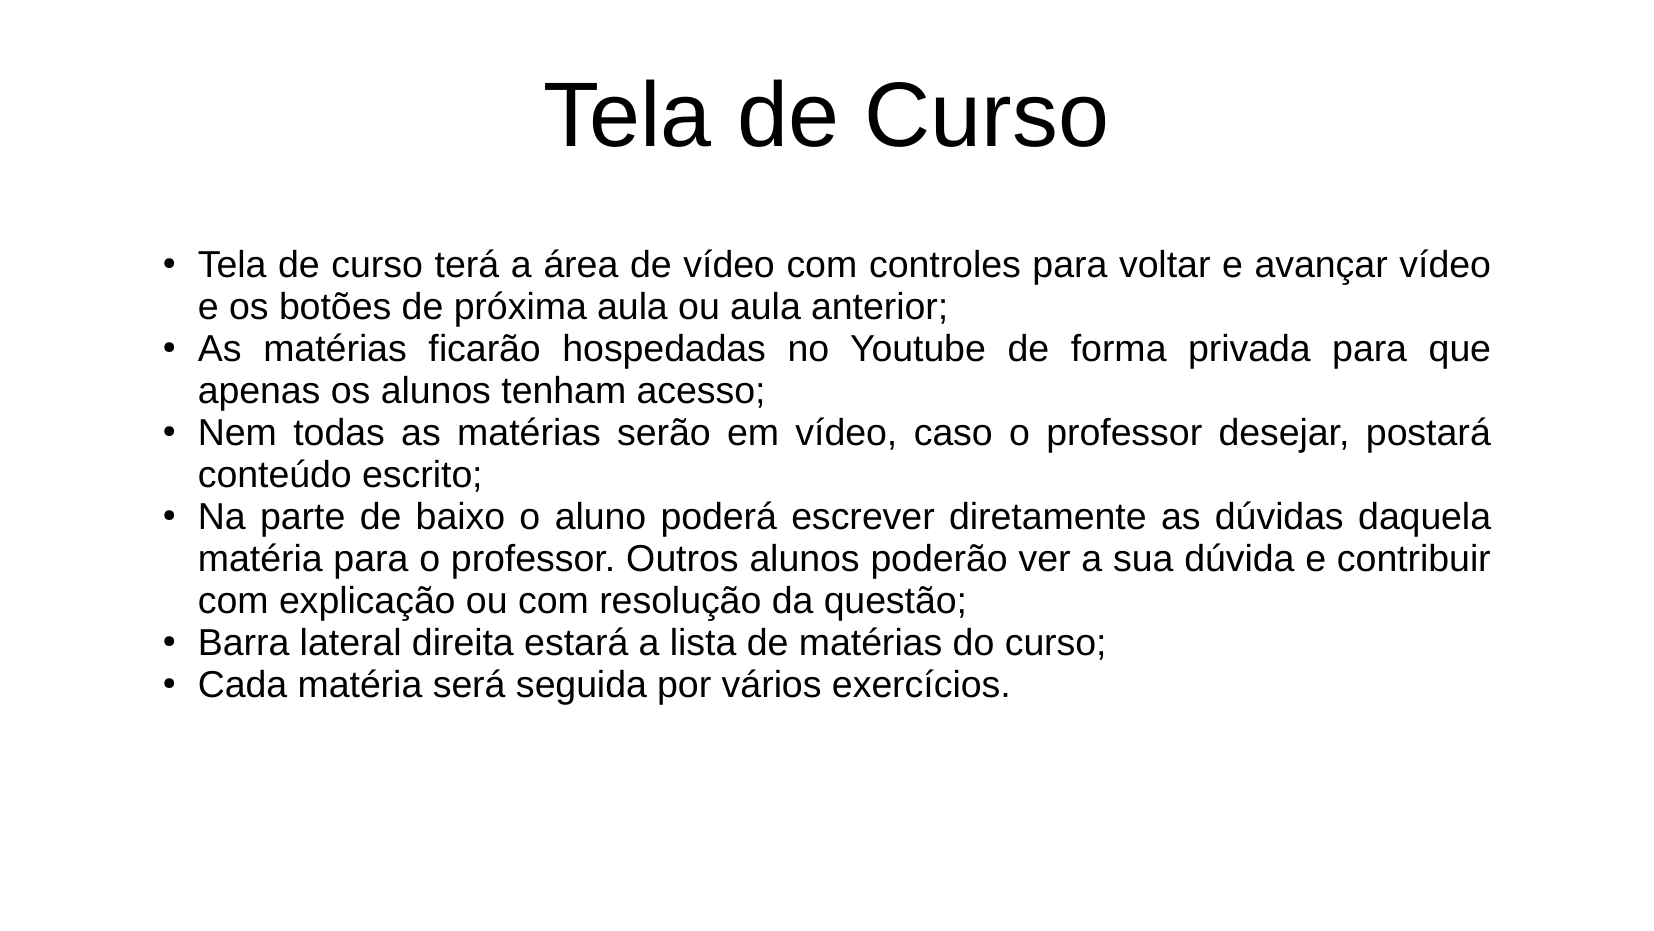

# Tela de Curso
Tela de curso terá a área de vídeo com controles para voltar e avançar vídeo e os botões de próxima aula ou aula anterior;
As matérias ficarão hospedadas no Youtube de forma privada para que apenas os alunos tenham acesso;
Nem todas as matérias serão em vídeo, caso o professor desejar, postará conteúdo escrito;
Na parte de baixo o aluno poderá escrever diretamente as dúvidas daquela matéria para o professor. Outros alunos poderão ver a sua dúvida e contribuir com explicação ou com resolução da questão;
Barra lateral direita estará a lista de matérias do curso;
Cada matéria será seguida por vários exercícios.